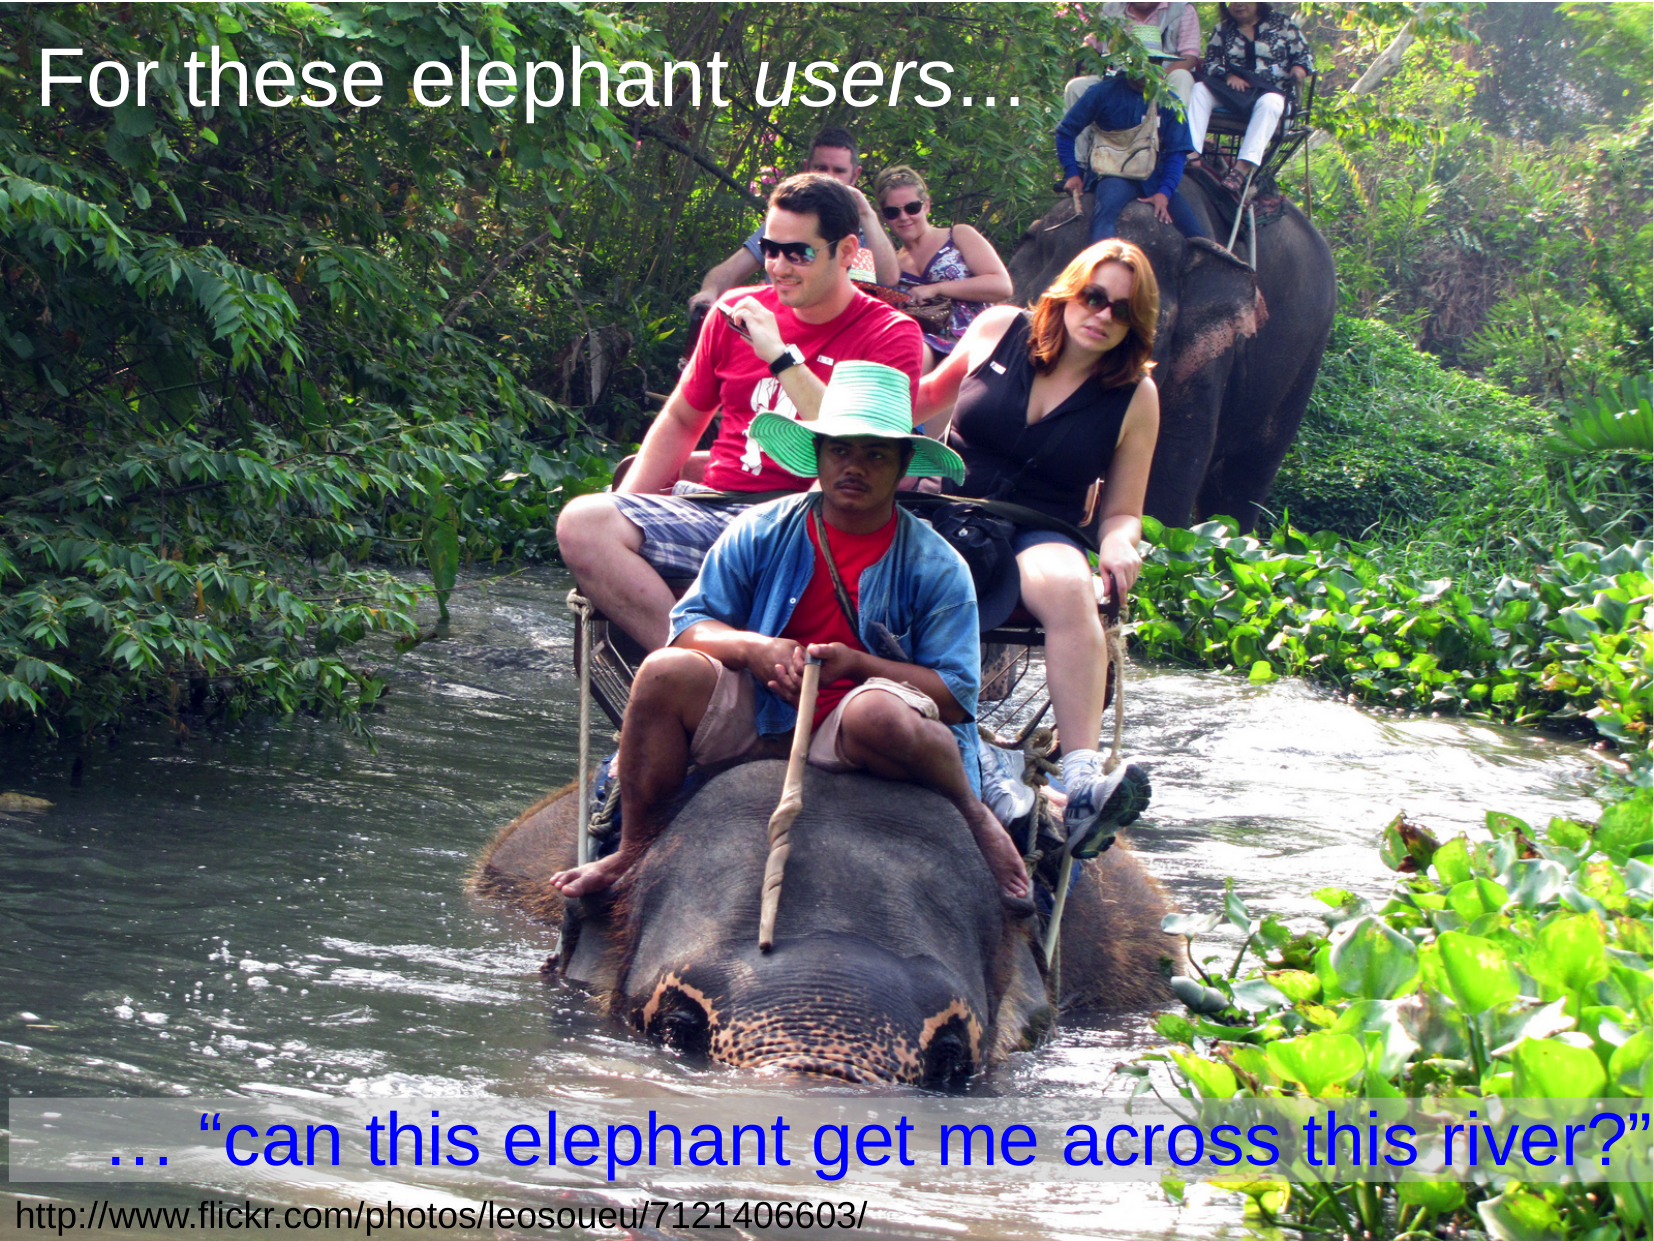

# For these elephant users...
… “can this elephant get me across this river?”
http://www.flickr.com/photos/leosoueu/7121406603/